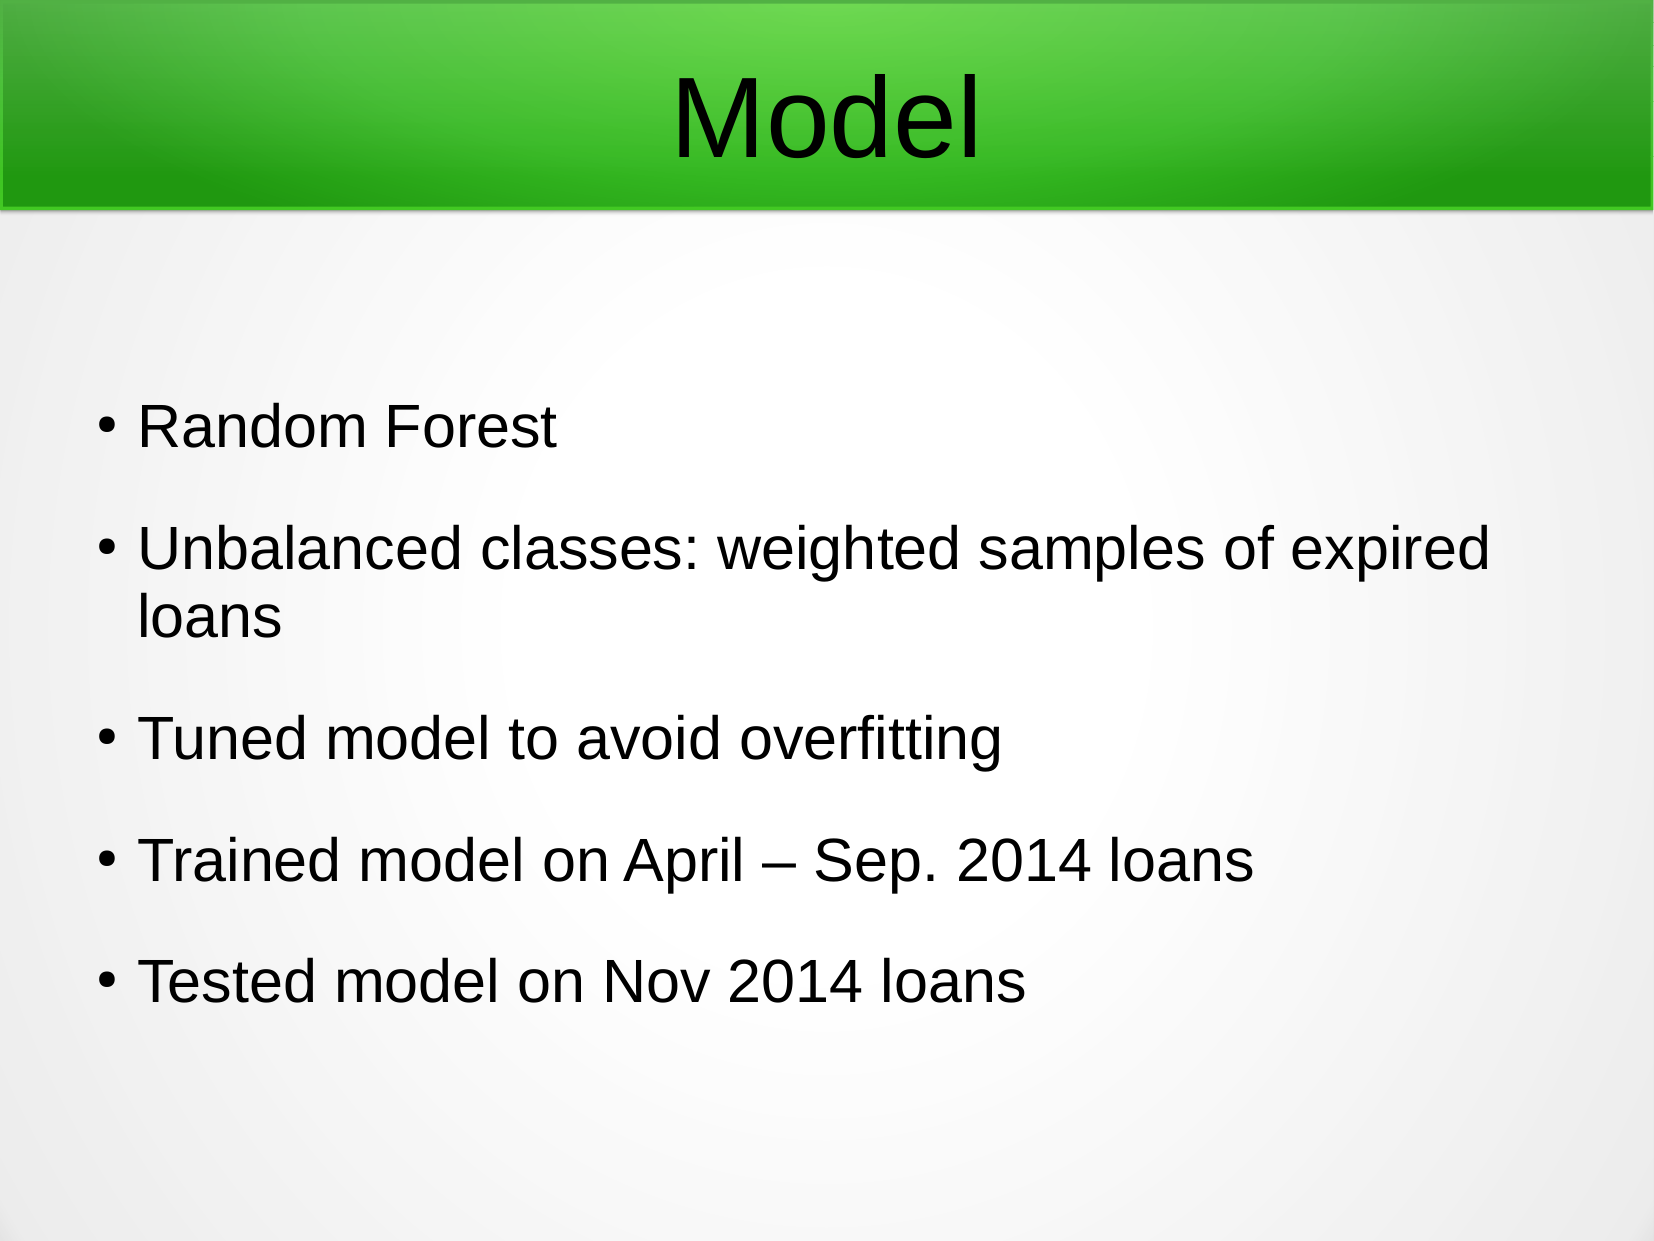

# Model
Random Forest
Unbalanced classes: weighted samples of expired loans
Tuned model to avoid overfitting
Trained model on April – Sep. 2014 loans
Tested model on Nov 2014 loans